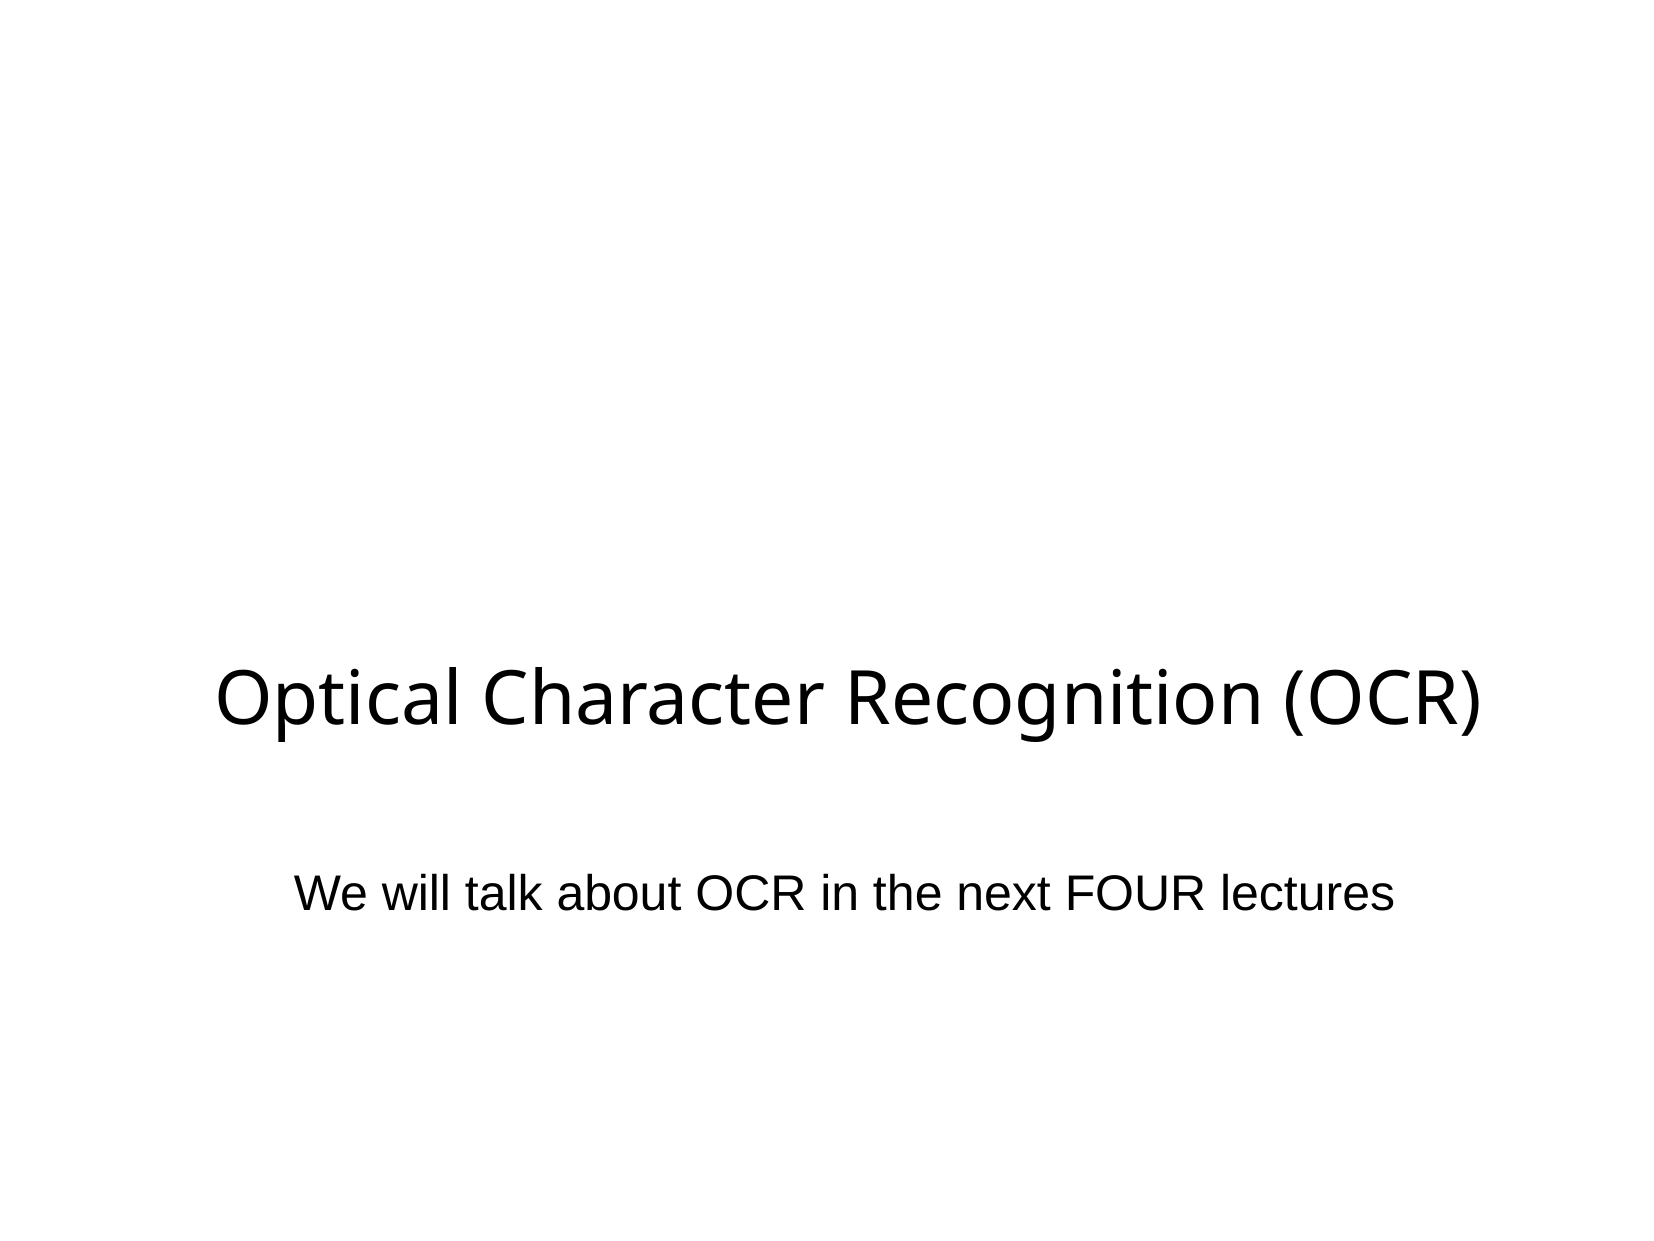

#
Optical Character Recognition (OCR)
We will talk about OCR in the next FOUR lectures